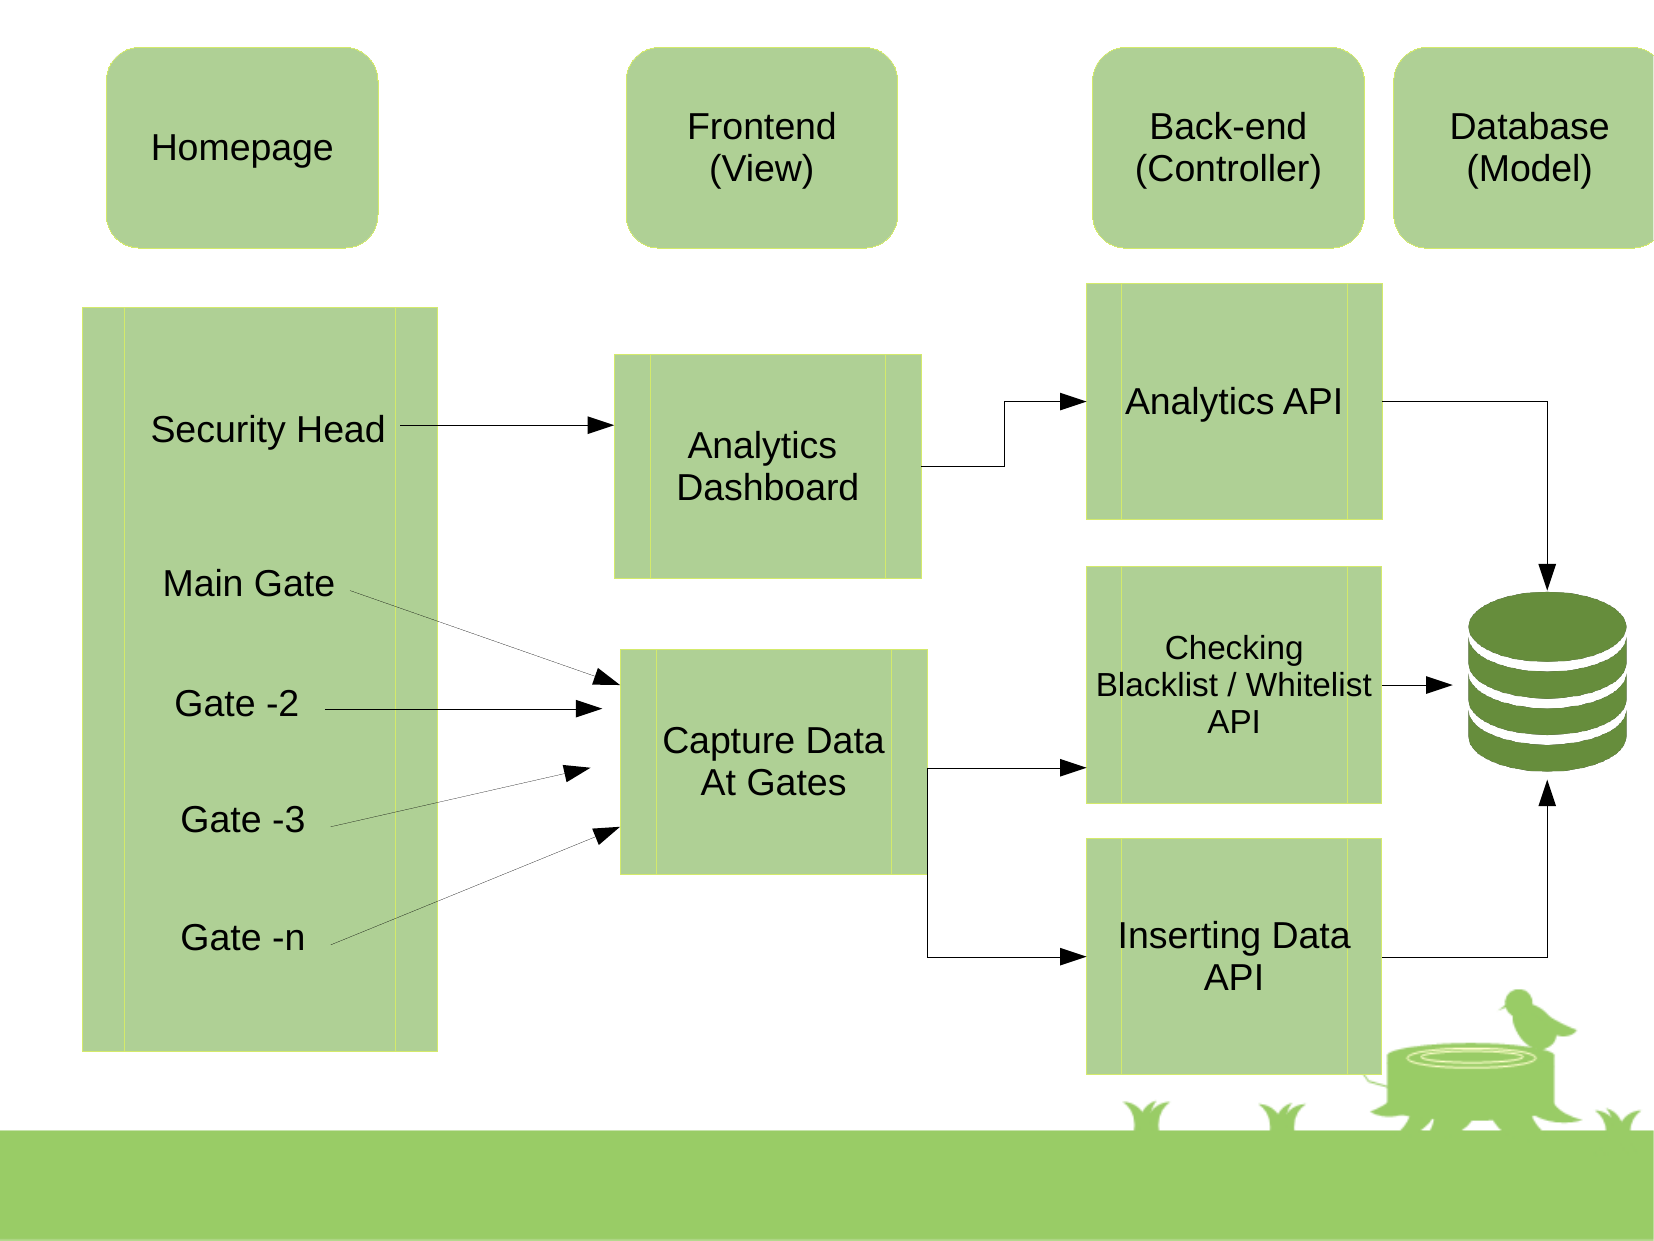

Homepage
Frontend
(View)
Back-end
(Controller)
Database
(Model)
Analytics API
Analytics
Dashboard
Security Head
Main Gate
Checking
Blacklist / Whitelist
API
Capture Data
At Gates
Gate -2
Gate -3
Inserting Data
API
Gate -n